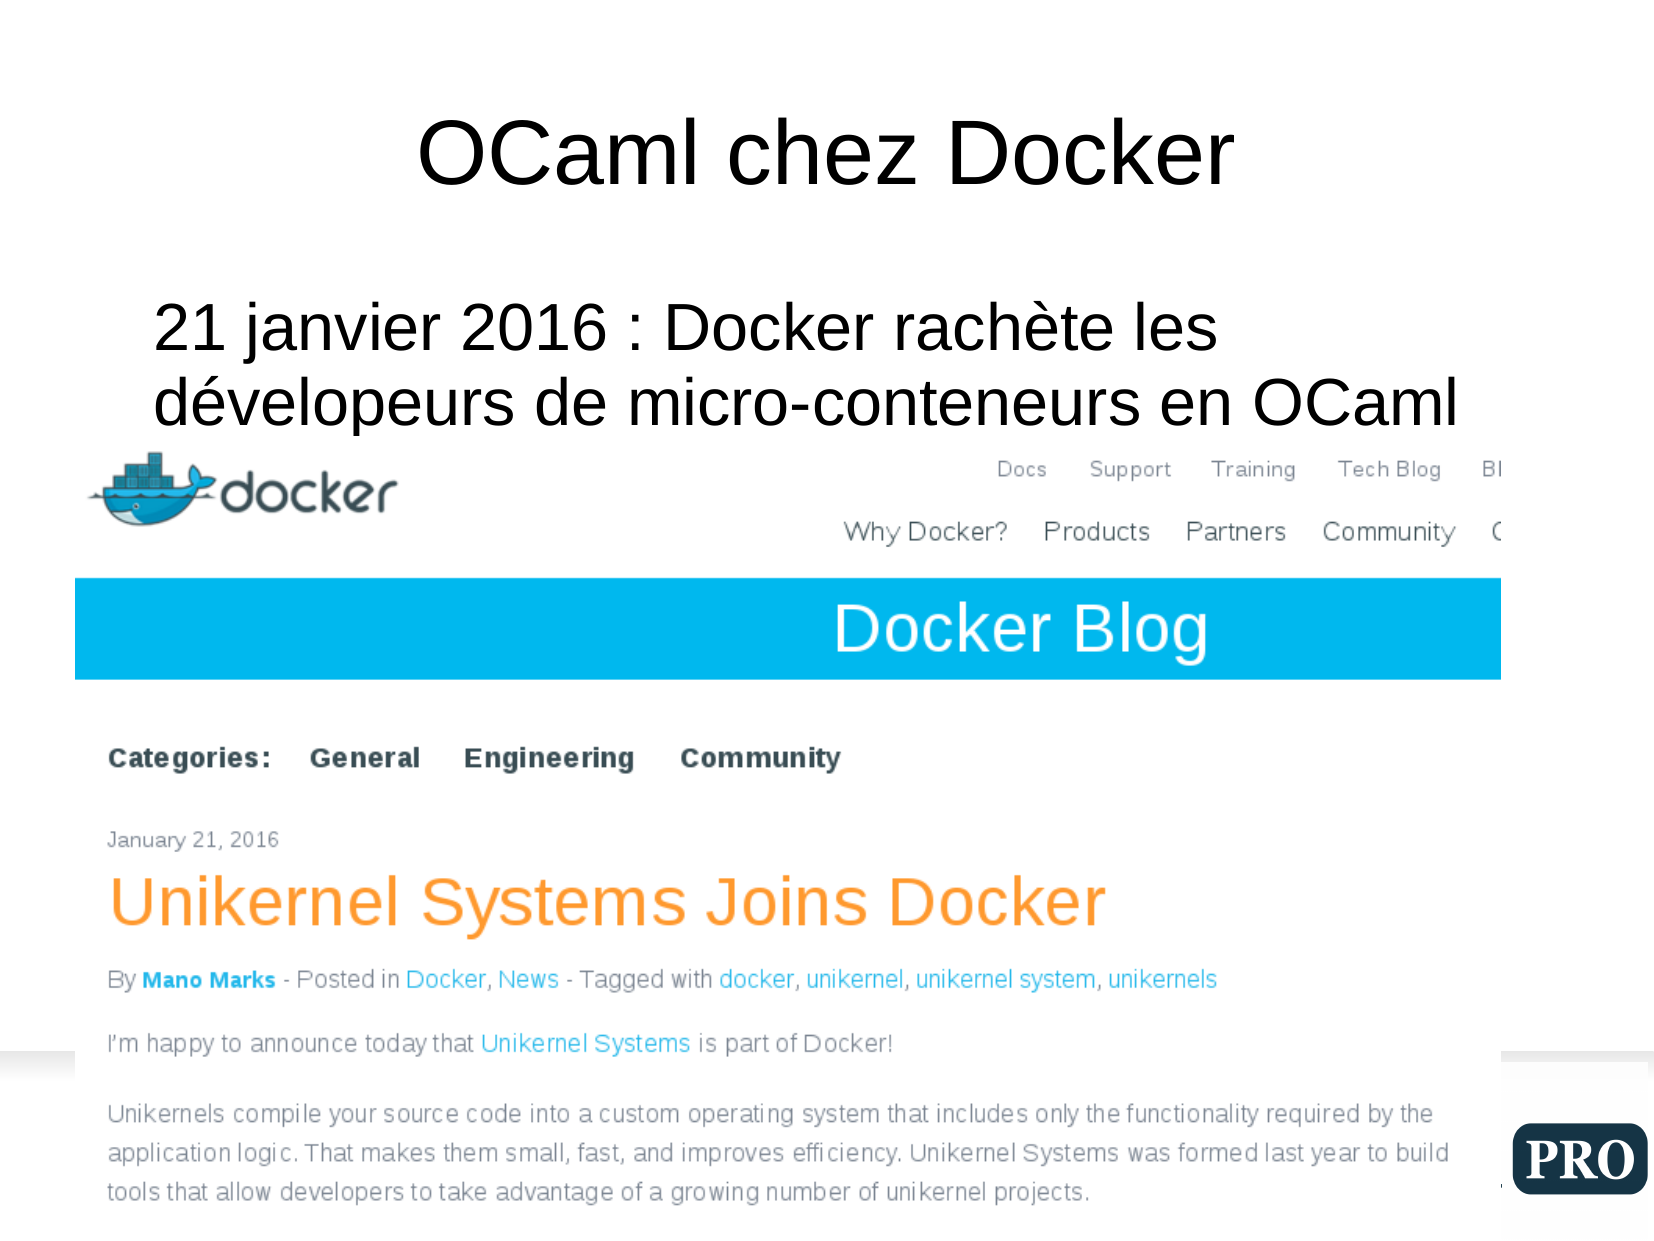

# OCaml chez Docker
21 janvier 2016 : Docker rachète les dévelopeurs de micro-conteneurs en OCaml